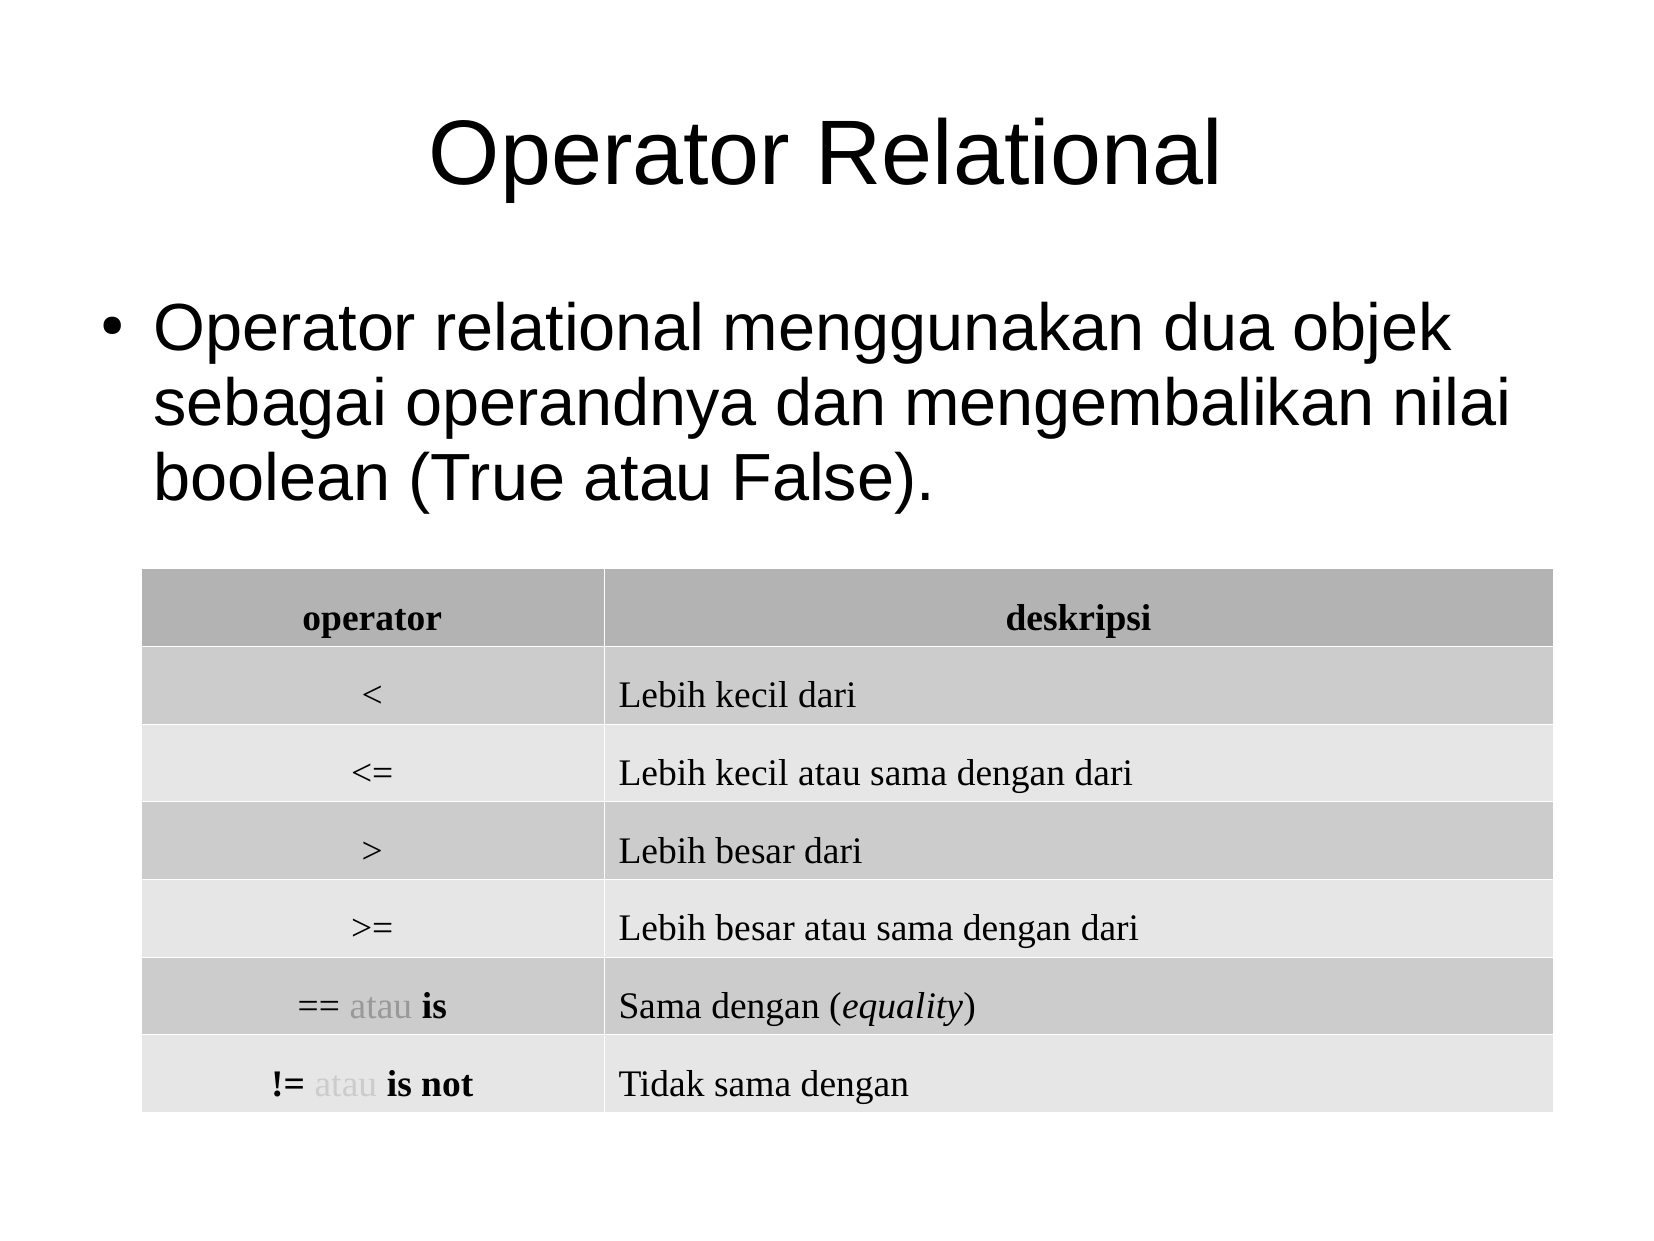

# Operator Relational
Operator relational menggunakan dua objek sebagai operandnya dan mengembalikan nilai boolean (True atau False).
| operator | deskripsi |
| --- | --- |
| < | Lebih kecil dari |
| <= | Lebih kecil atau sama dengan dari |
| > | Lebih besar dari |
| >= | Lebih besar atau sama dengan dari |
| == atau is | Sama dengan (equality) |
| != atau is not | Tidak sama dengan |